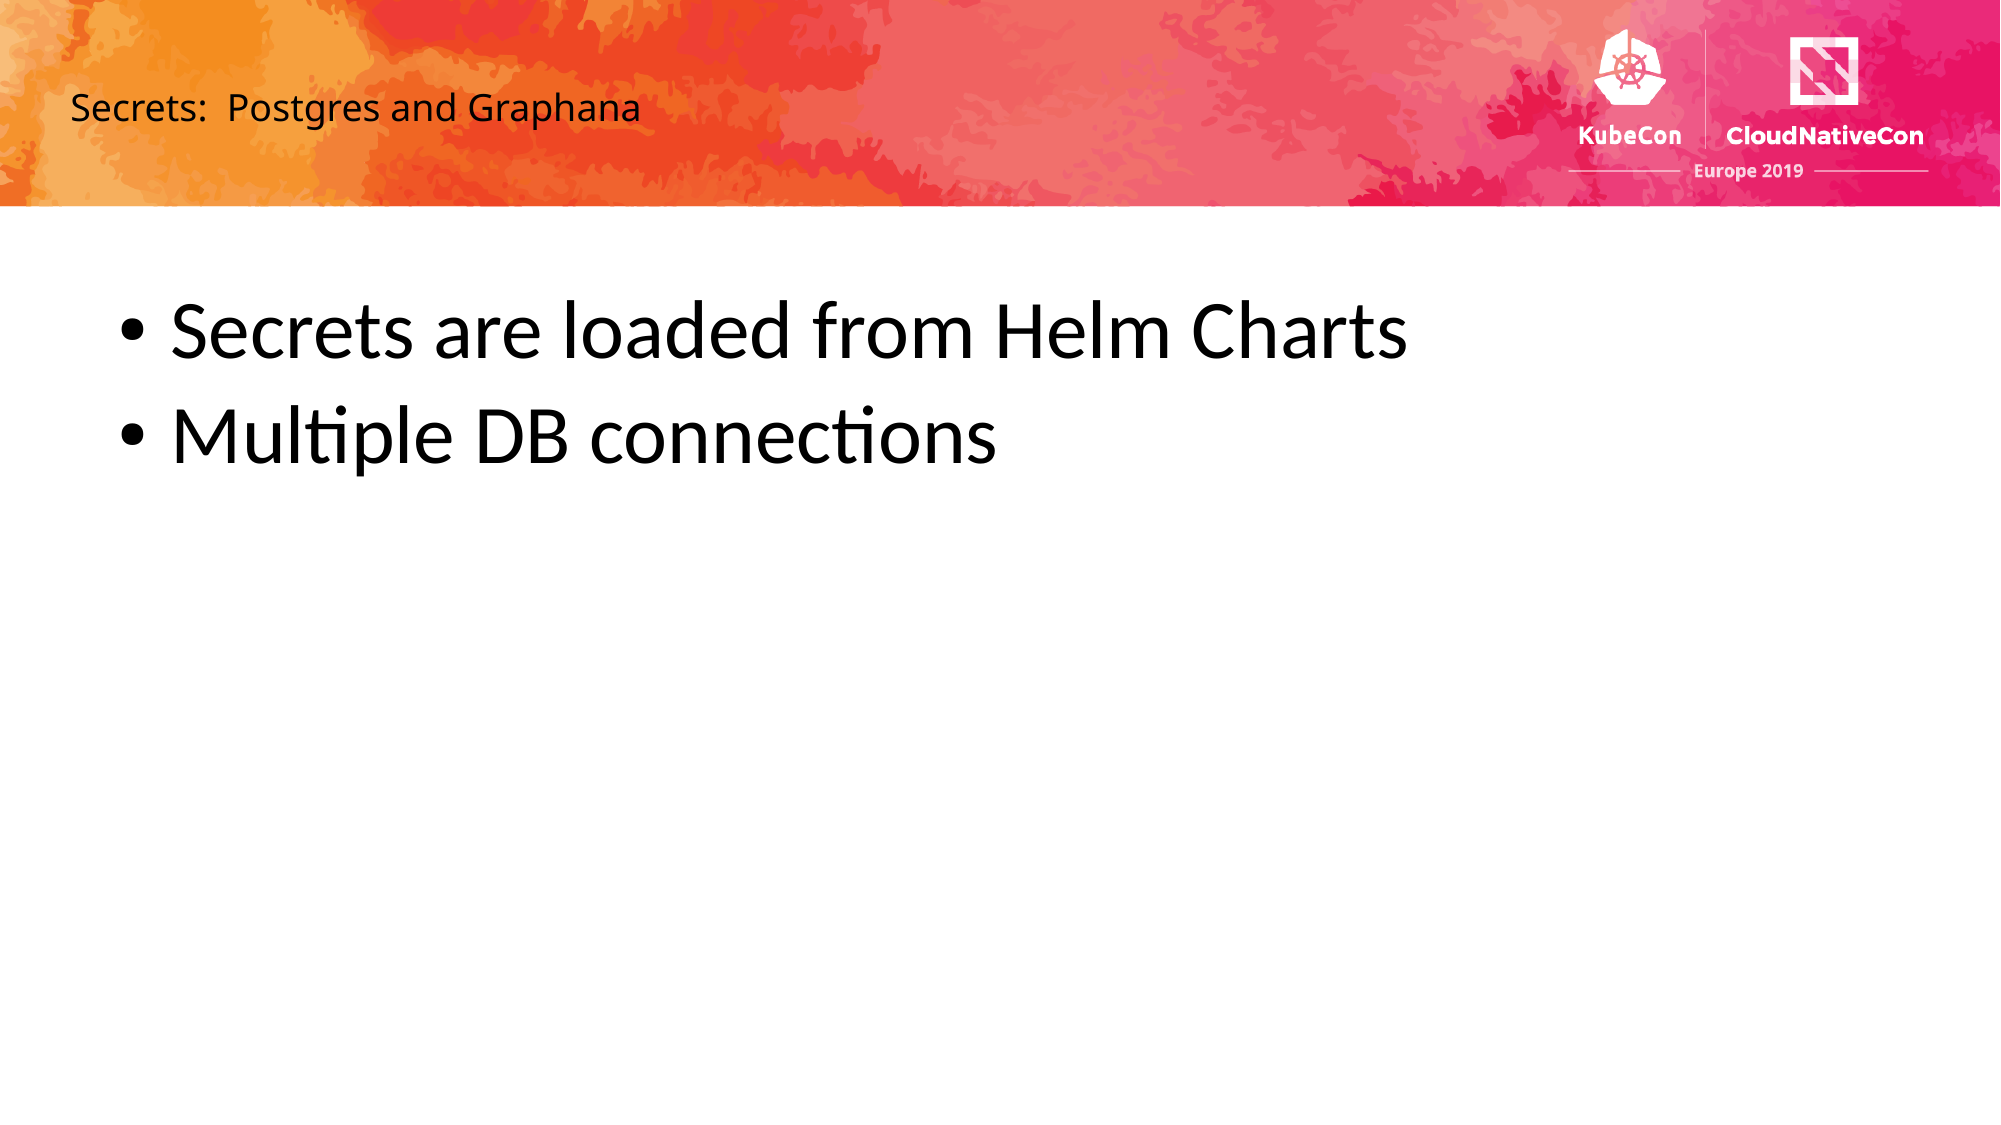

# Secrets: Postgres and Graphana
Secrets are loaded from Helm Charts
Multiple DB connections